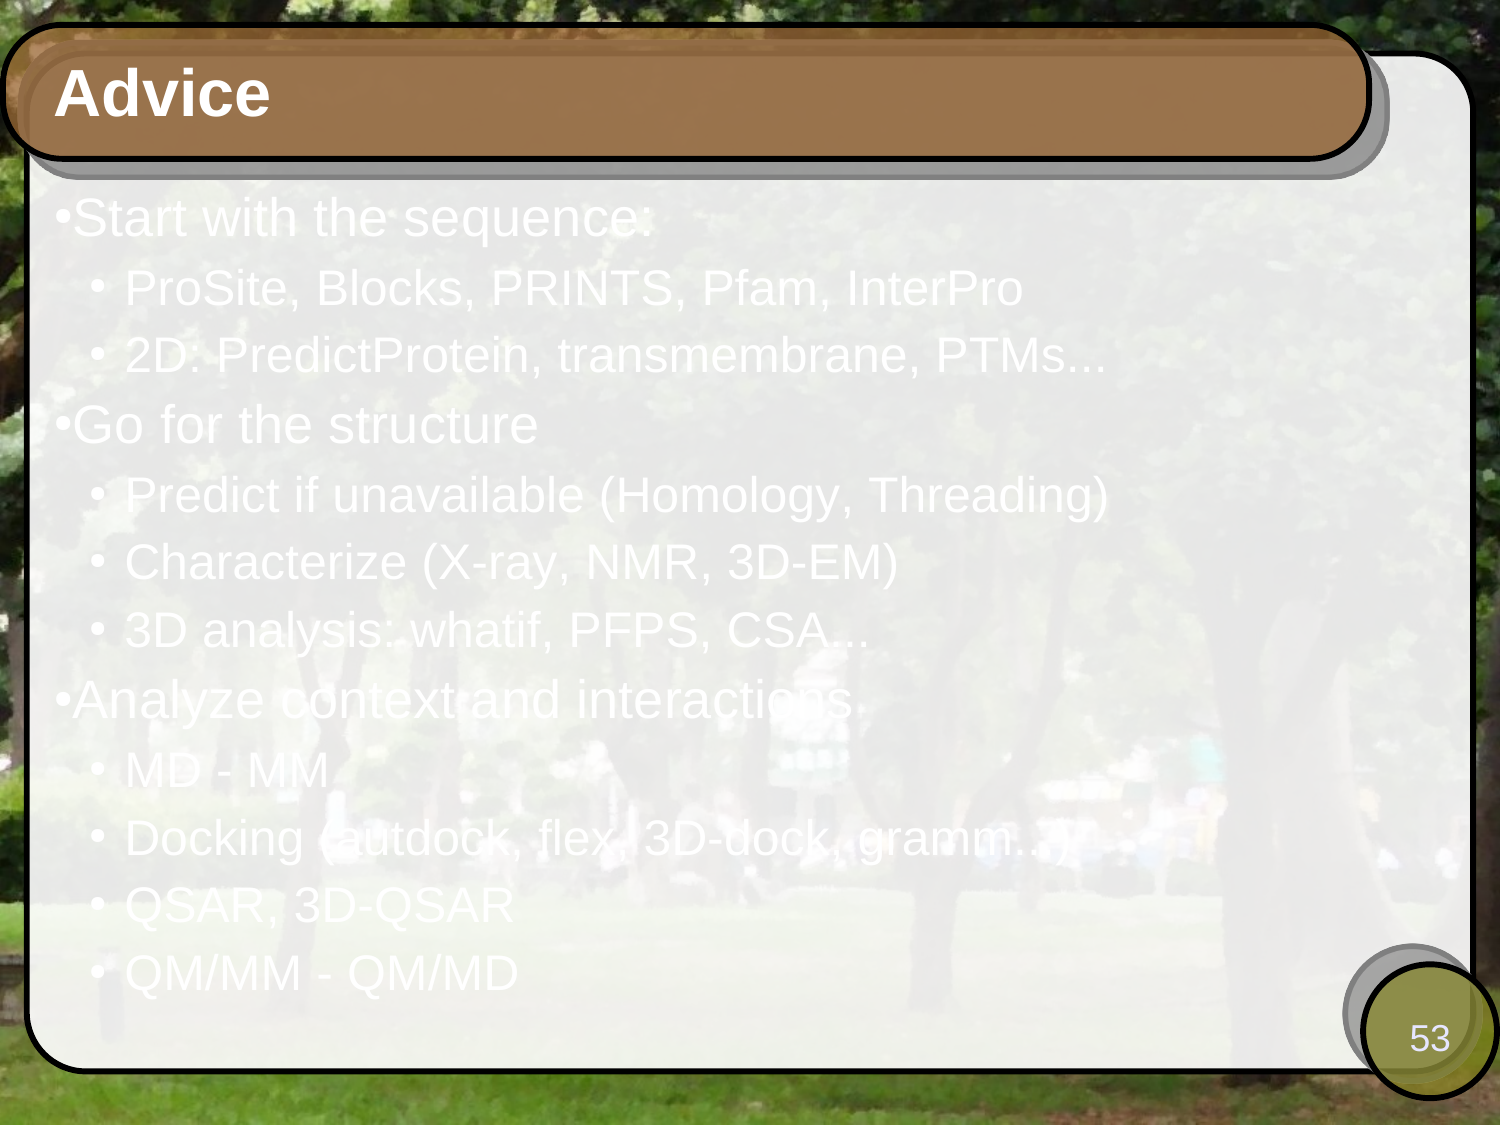

# Advice
Start with the sequence:
ProSite, Blocks, PRINTS, Pfam, InterPro
2D: PredictProtein, transmembrane, PTMs...
Go for the structure
Predict if unavailable (Homology, Threading)
Characterize (X-ray, NMR, 3D-EM)
3D analysis: whatif, PFPS, CSA...
Analyze context and interactions
MD - MM
Docking (autdock, flex, 3D-dock, gramm...)
QSAR, 3D-QSAR
QM/MM - QM/MD
53